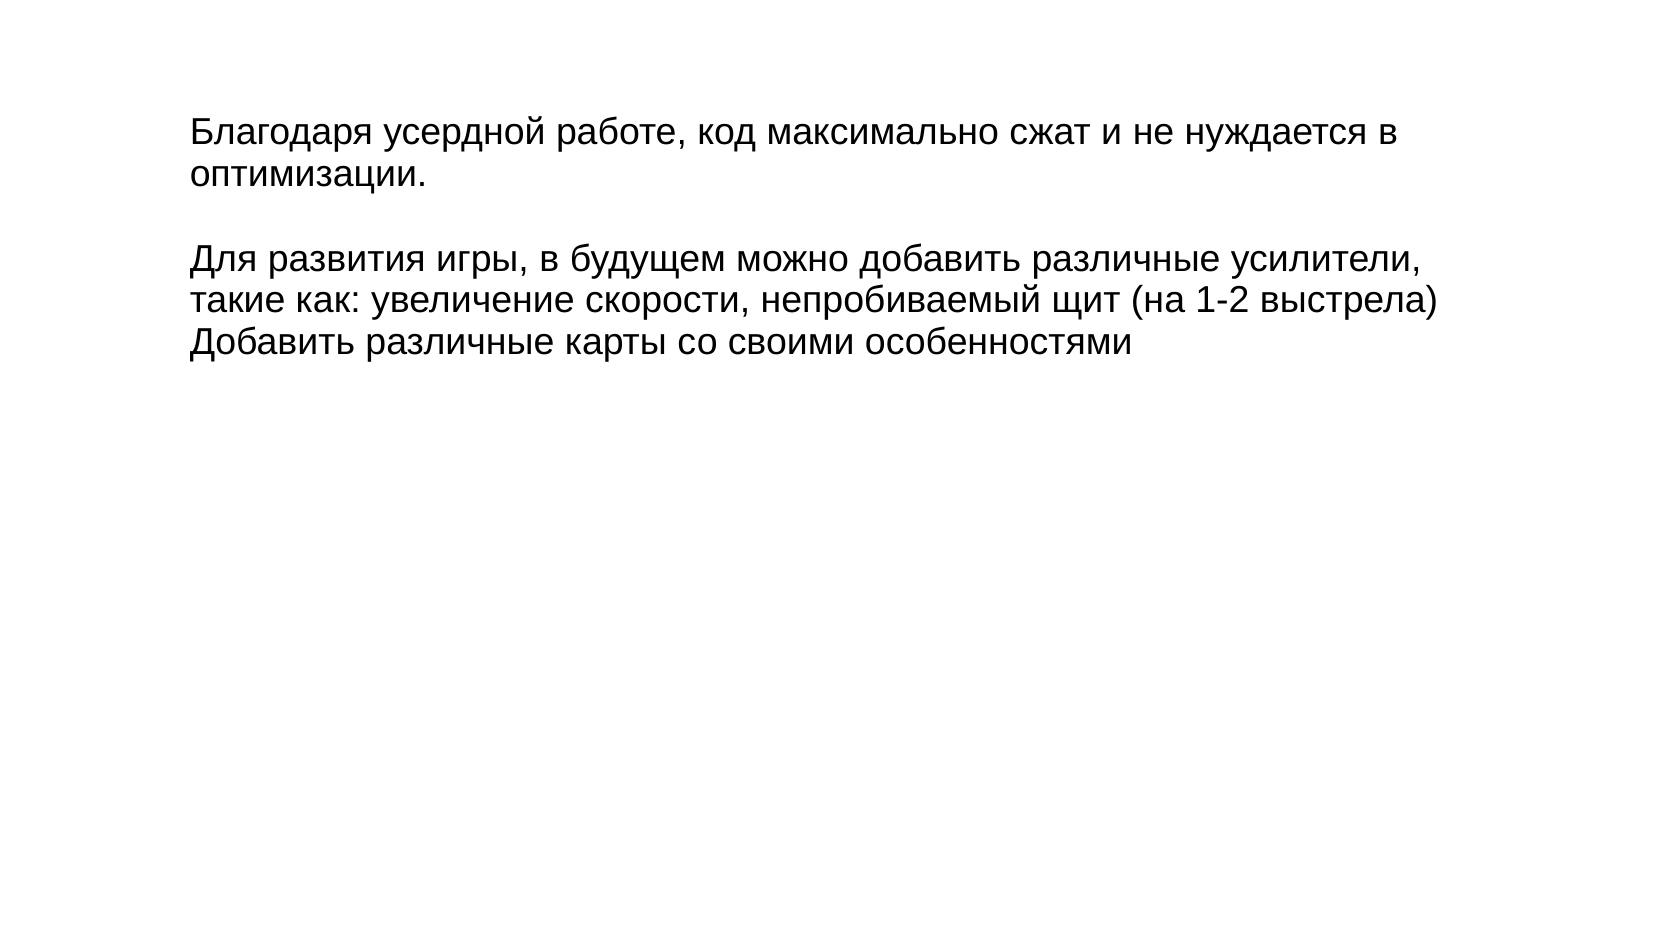

Благодаря усердной работе, код максимально сжат и не нуждается в оптимизации.
Для развития игры, в будущем можно добавить различные усилители, такие как: увеличение скорости, непробиваемый щит (на 1-2 выстрела)
Добавить различные карты со своими особенностями